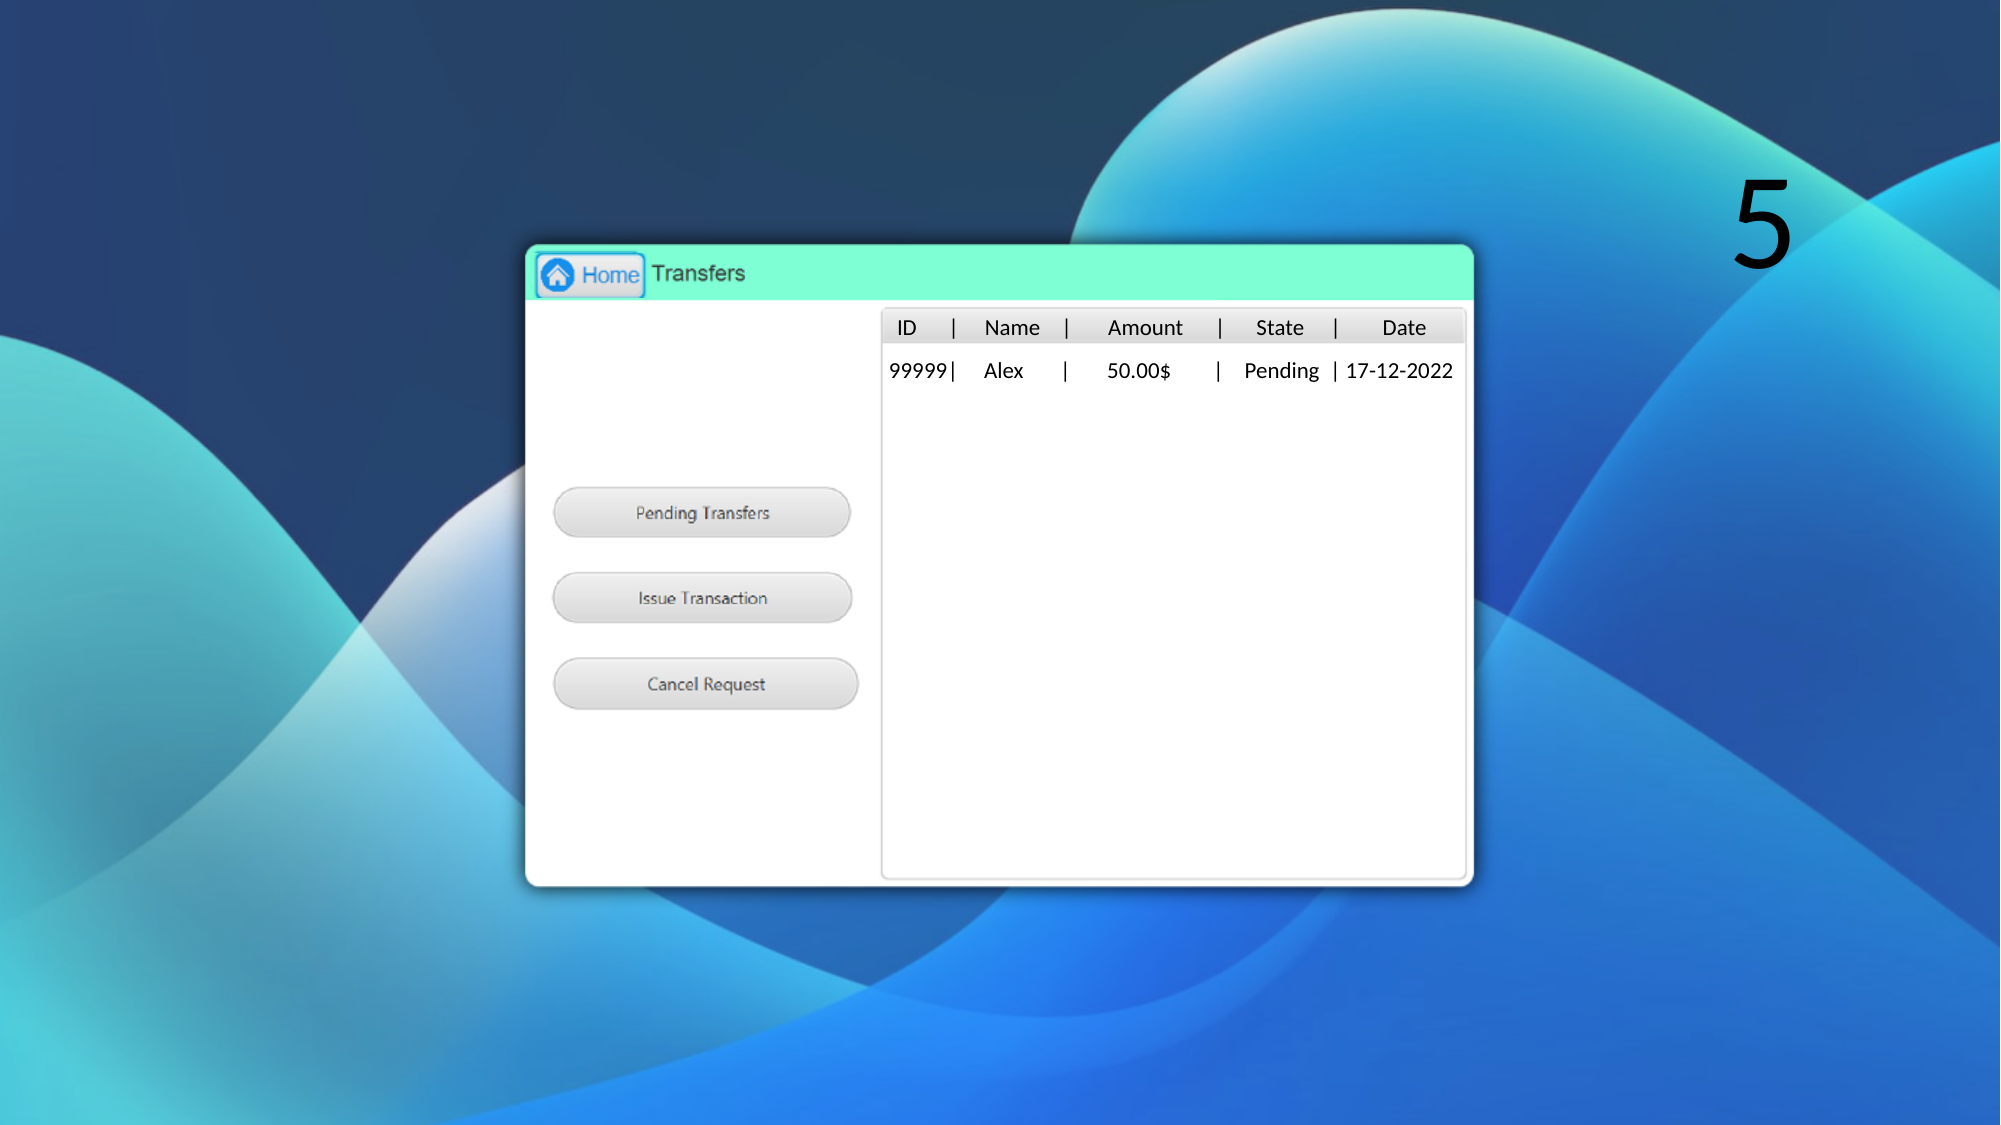

5
ID | Name | Amount | State | Date
99999| Alex | 50.00$ | Pending | 17-12-2022